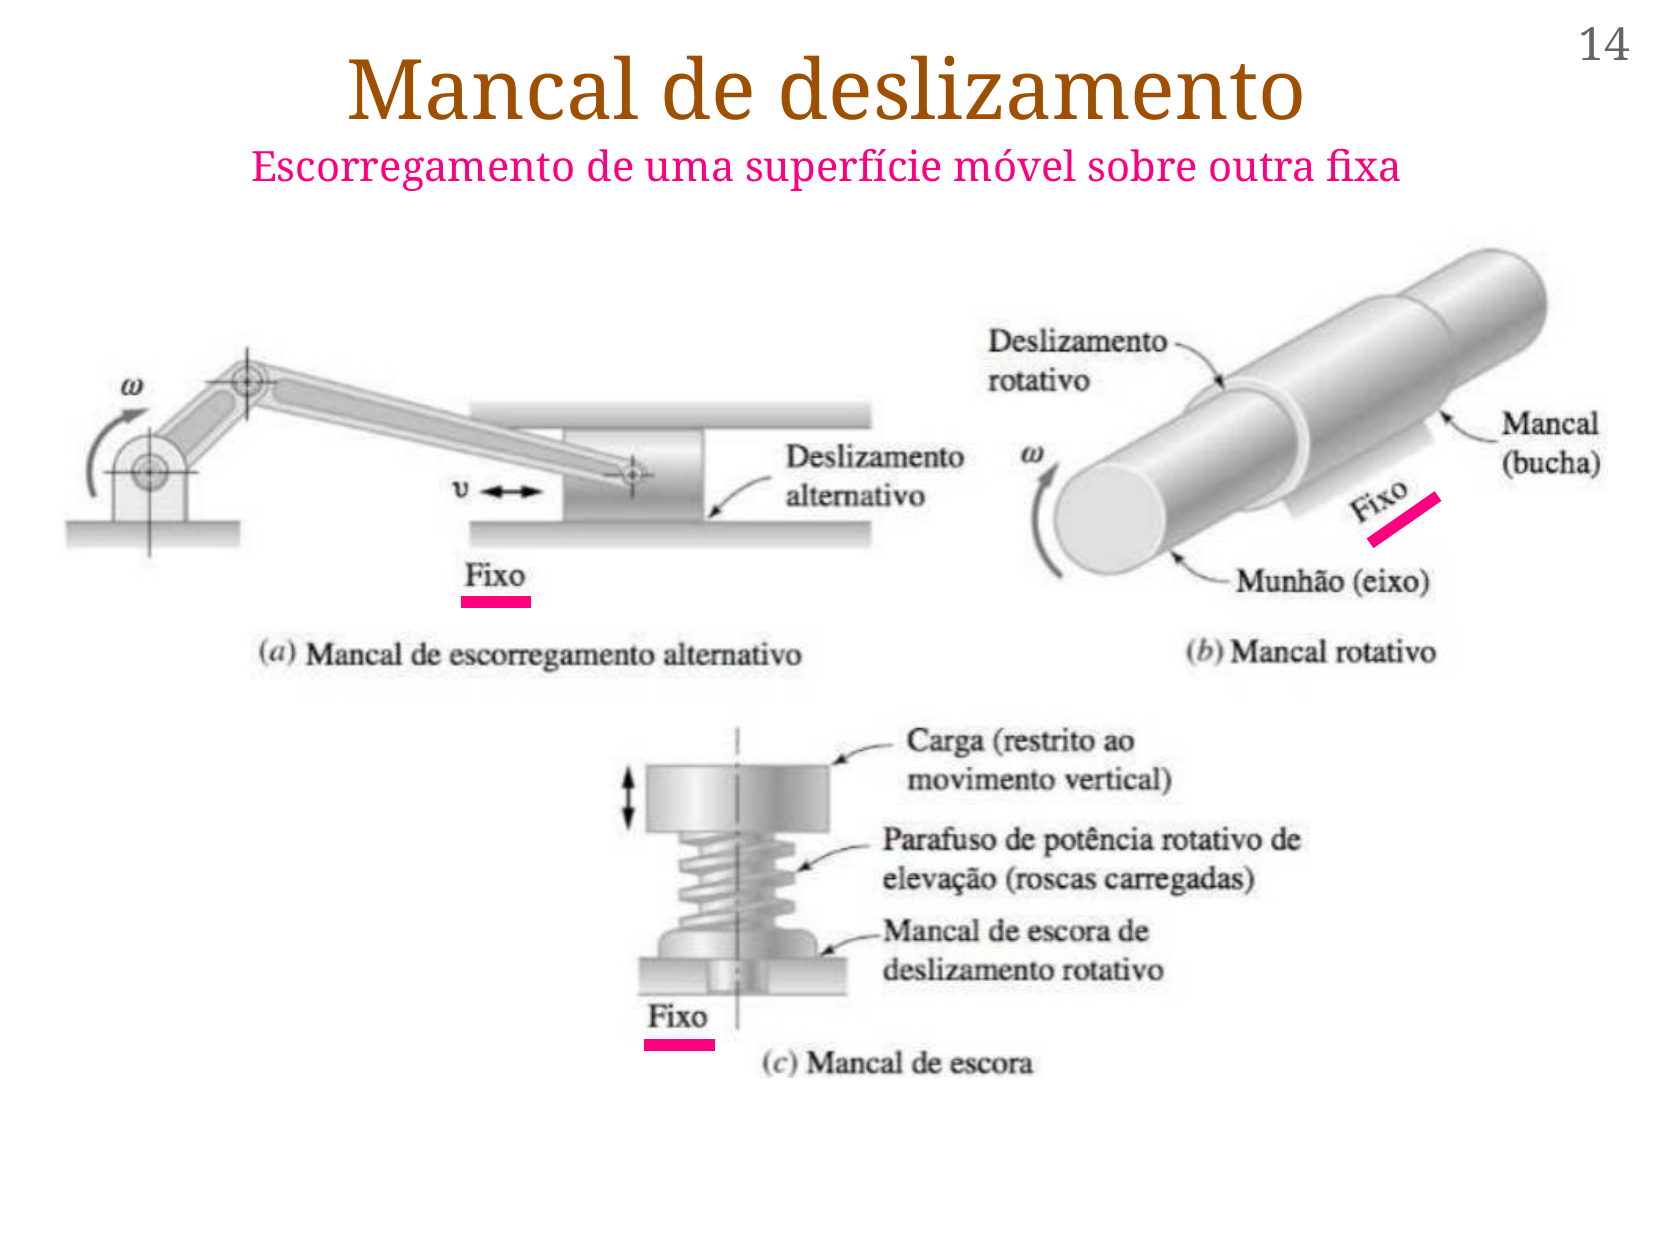

14
# Mancal de deslizamento
Escorregamento de uma superfície móvel sobre outra fixa